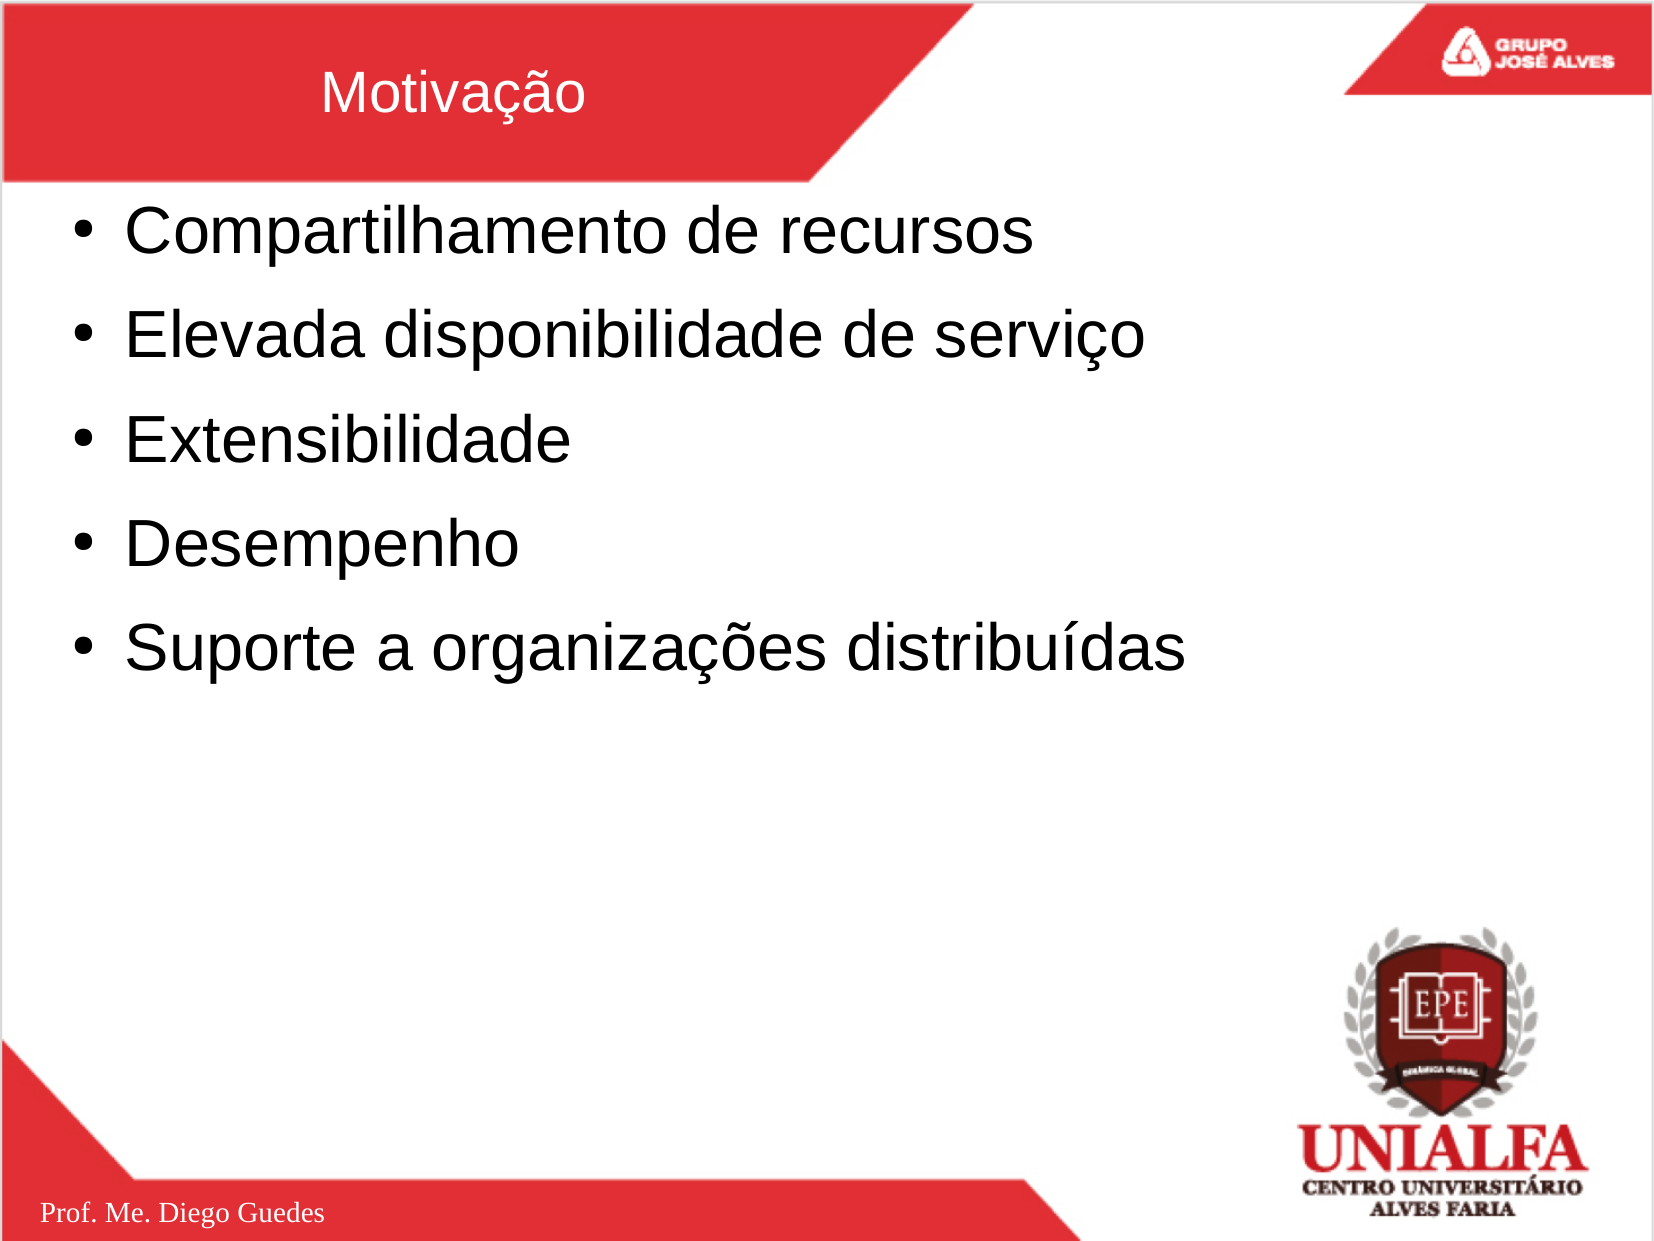

Motivação
# Compartilhamento de recursos
Elevada disponibilidade de serviço
Extensibilidade
Desempenho
Suporte a organizações distribuídas